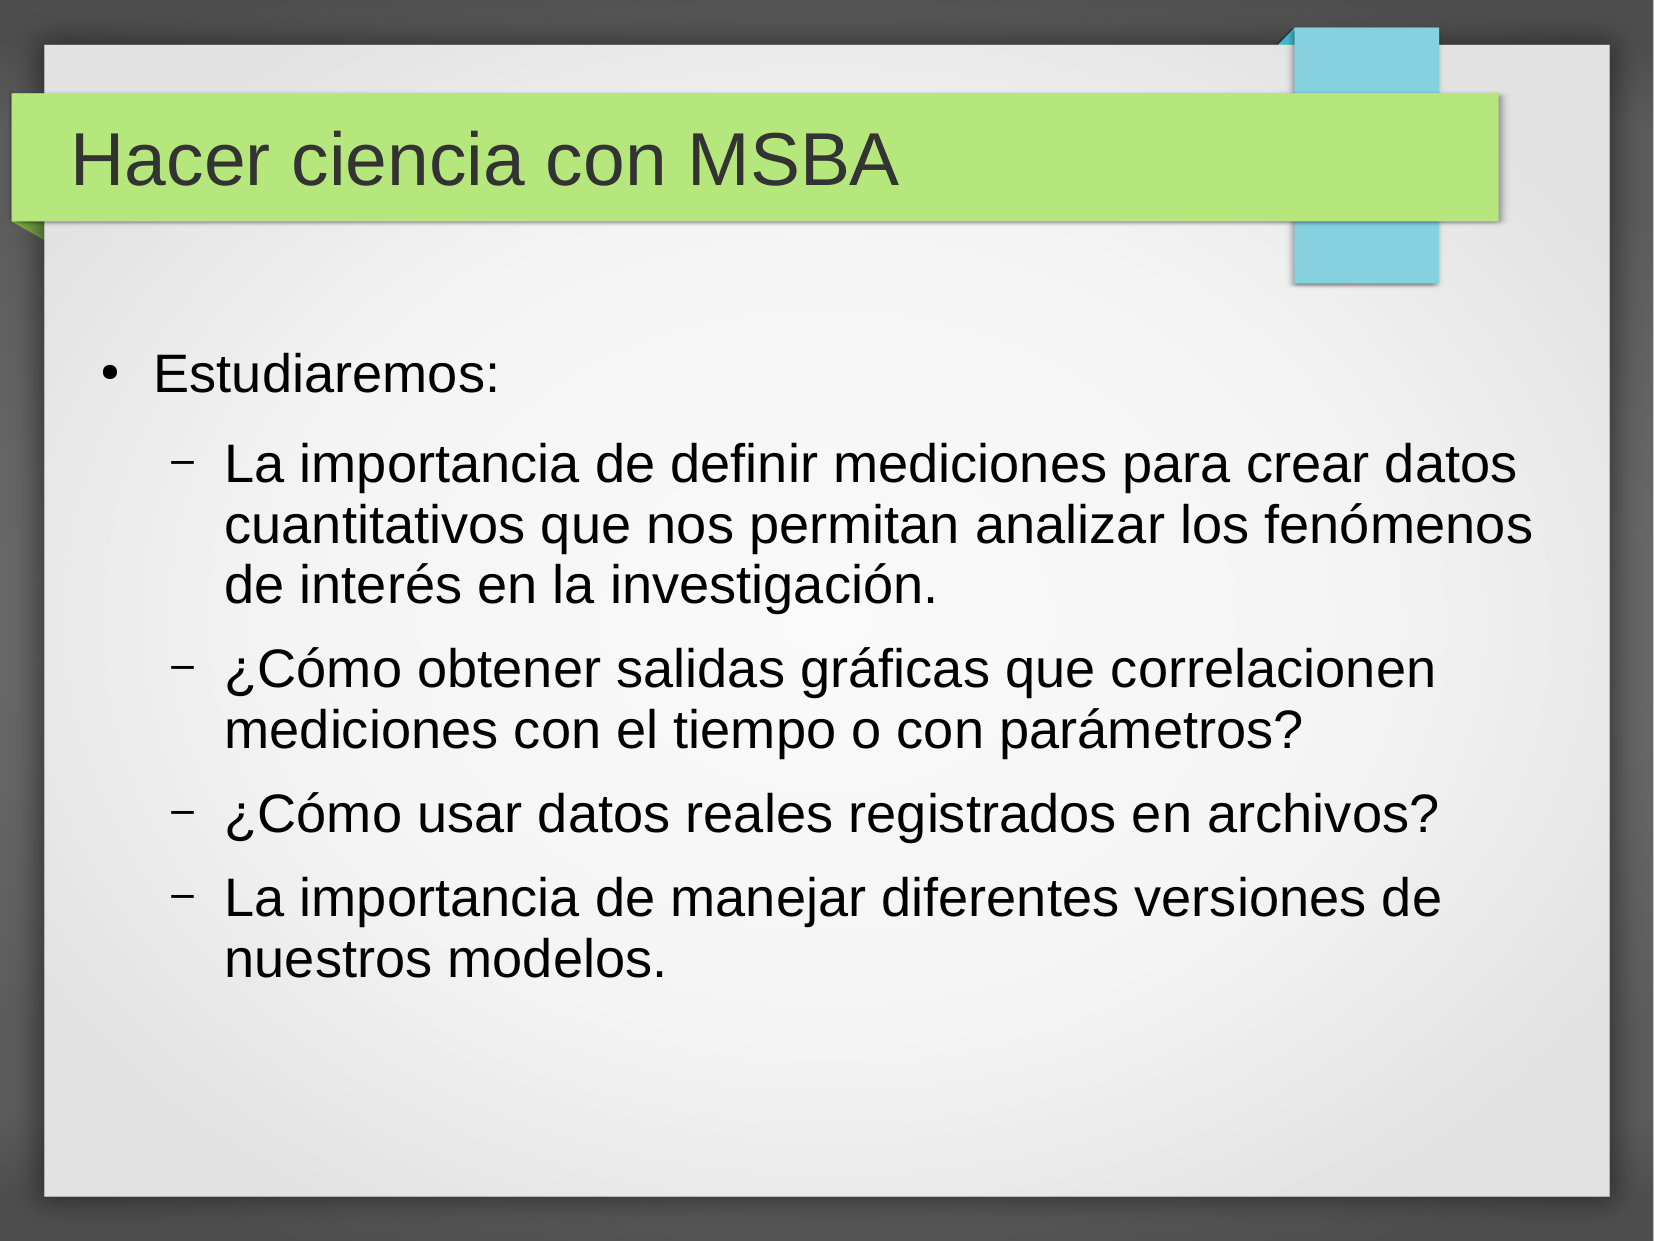

# Hacer ciencia con MSBA
Estudiaremos:
La importancia de definir mediciones para crear datos cuantitativos que nos permitan analizar los fenómenos de interés en la investigación.
¿Cómo obtener salidas gráficas que correlacionen mediciones con el tiempo o con parámetros?
¿Cómo usar datos reales registrados en archivos?
La importancia de manejar diferentes versiones de nuestros modelos.